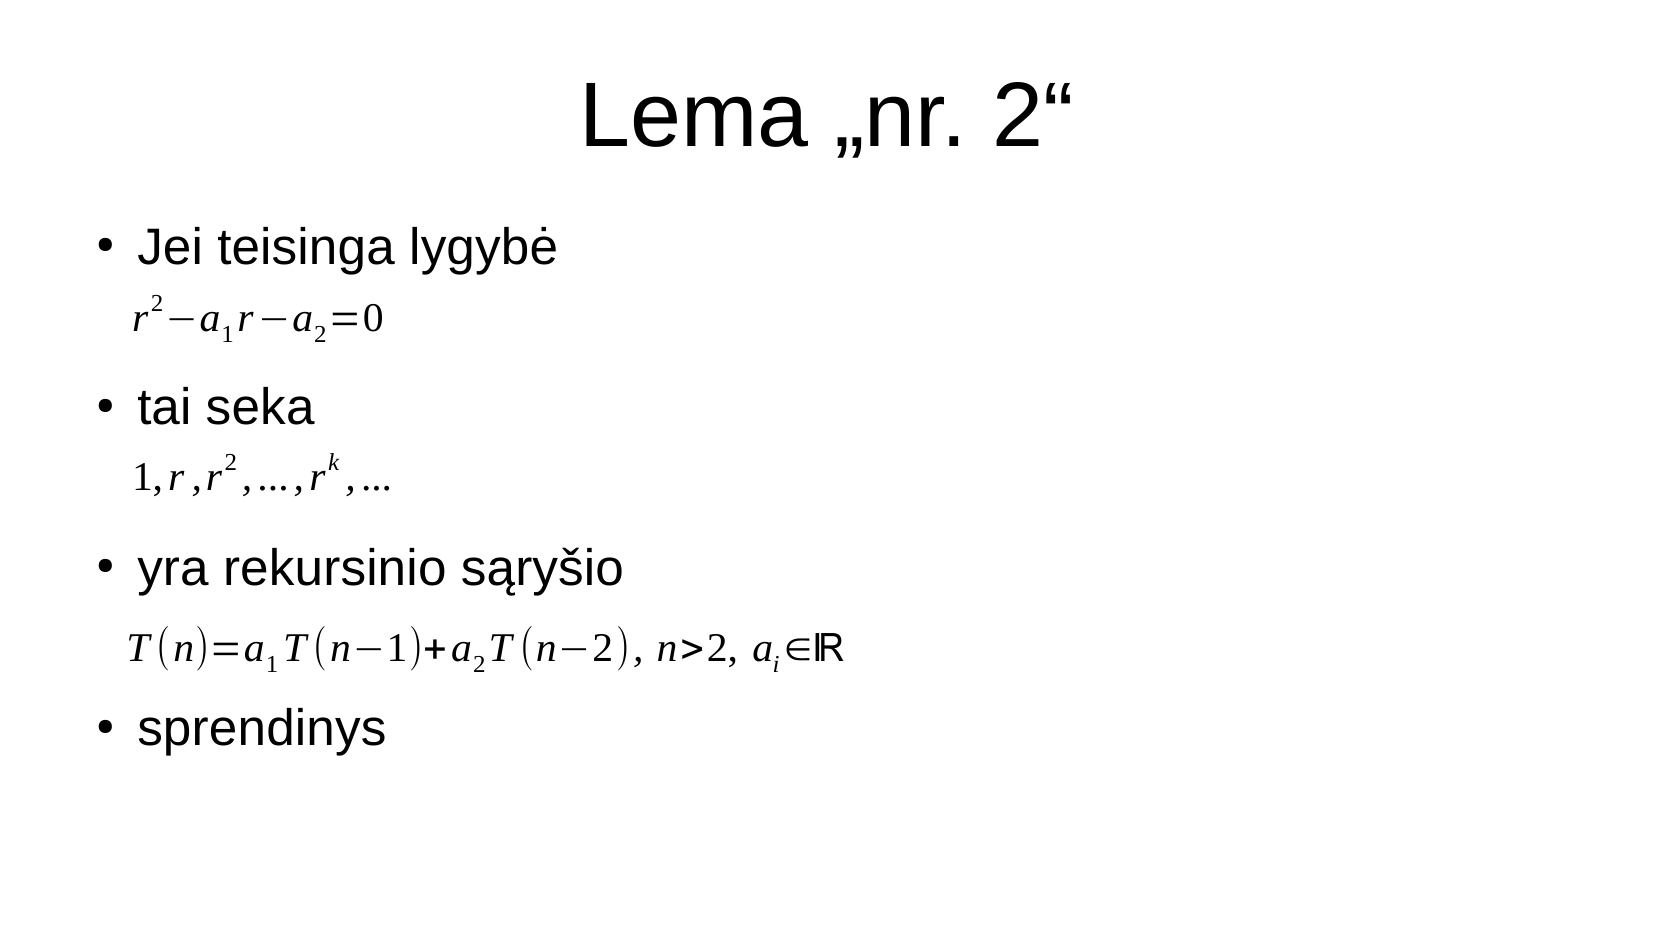

# Lema „nr. 2“
Jei teisinga lygybė
tai seka
yra rekursinio sąryšio
sprendinys